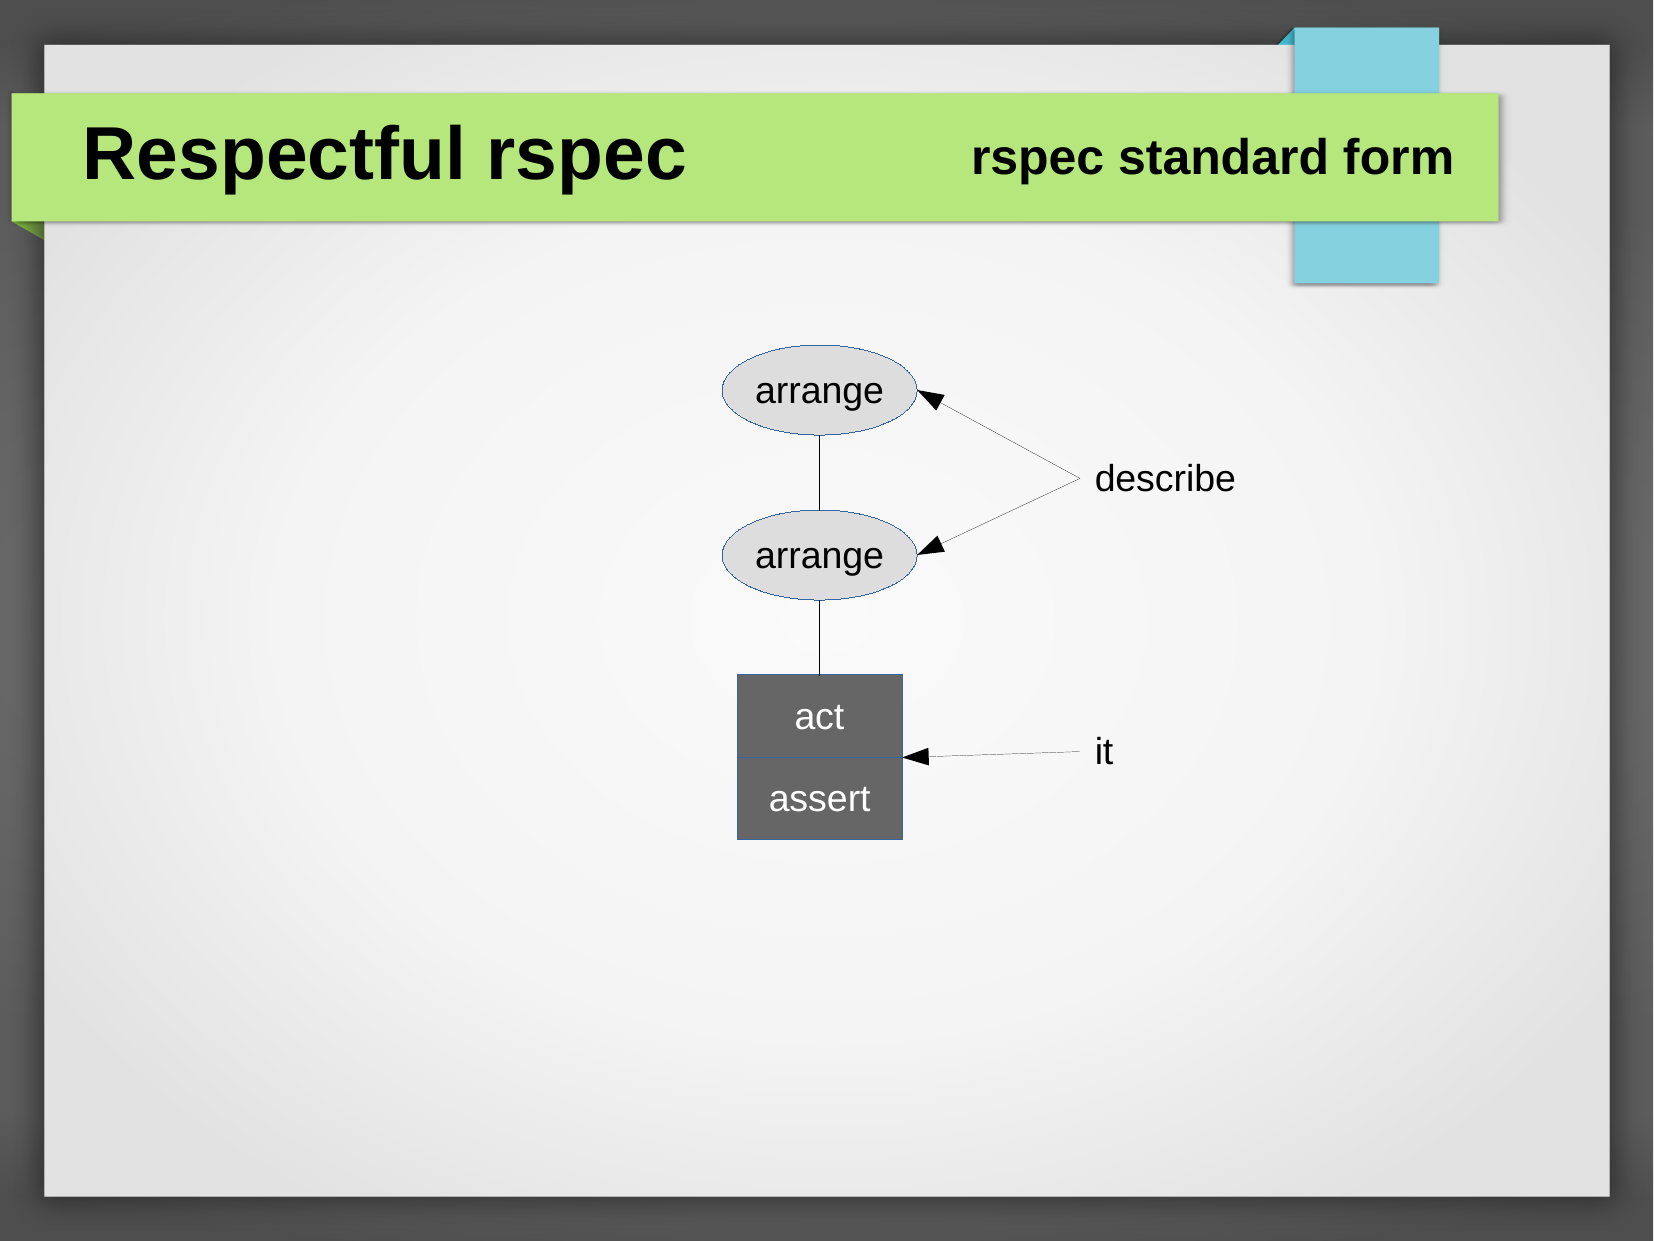

# Respectful rspec
rspec standard form
arrange
describe
arrange
act
assert
it